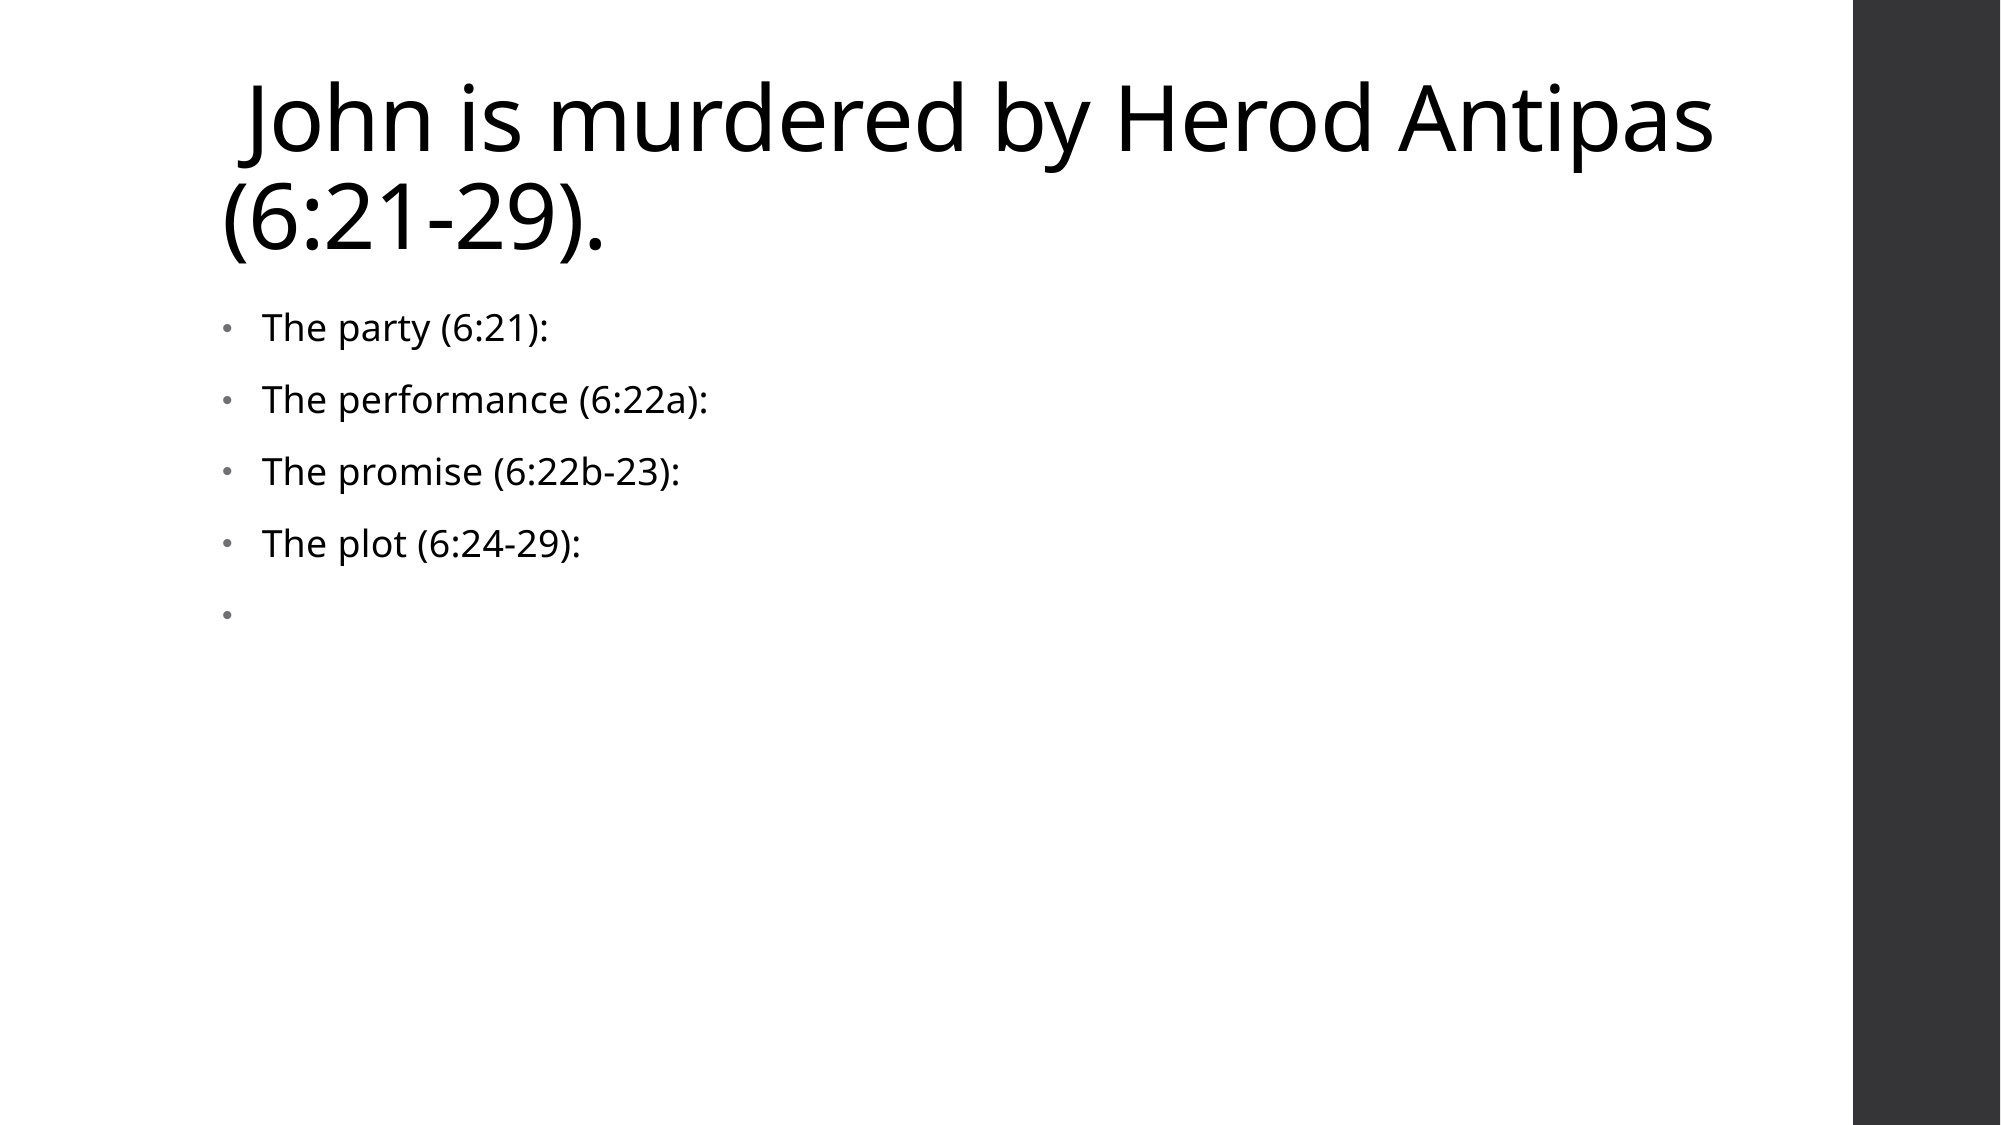

# John is murdered by Herod Antipas (6:21-29).
 The party (6:21):
 The performance (6:22a):
 The promise (6:22b-23):
 The plot (6:24-29):